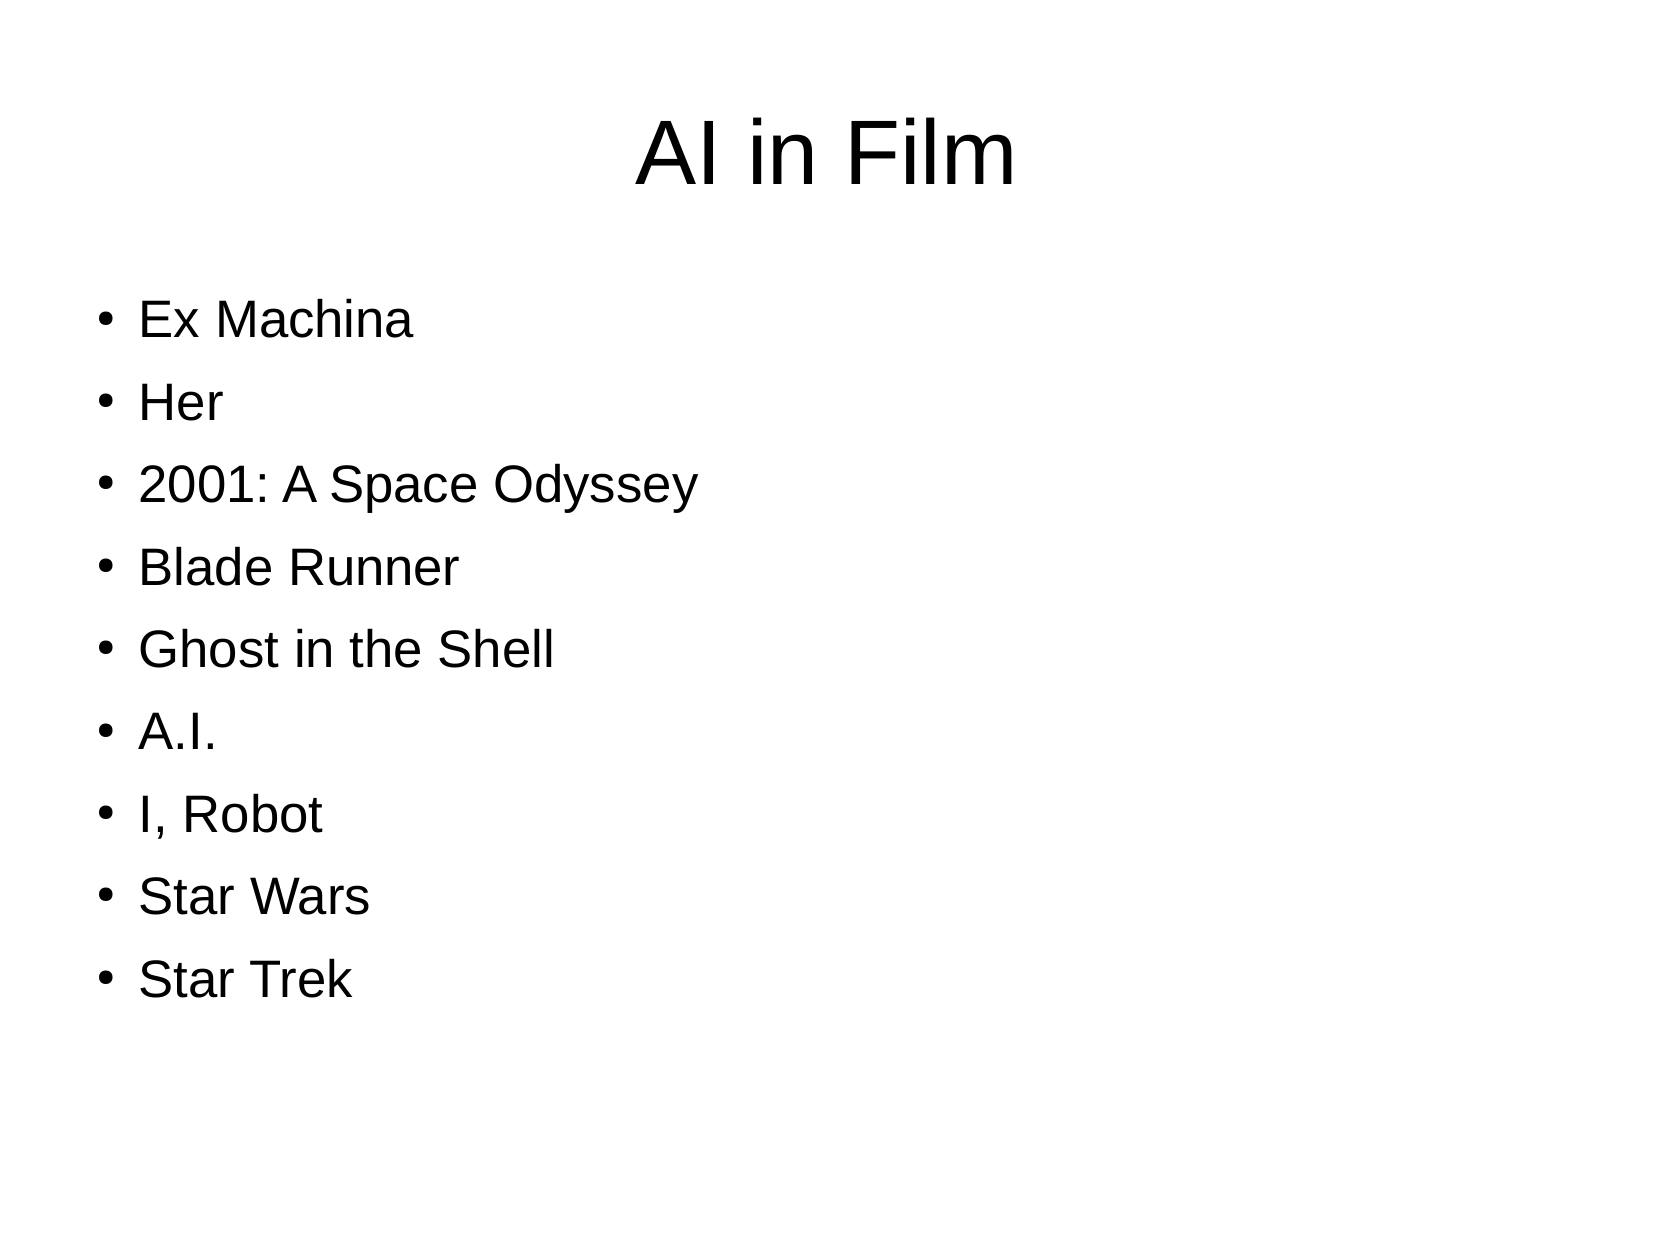

# AI in Film
Ex Machina
Her
2001: A Space Odyssey
Blade Runner
Ghost in the Shell
A.I.
I, Robot
Star Wars
Star Trek